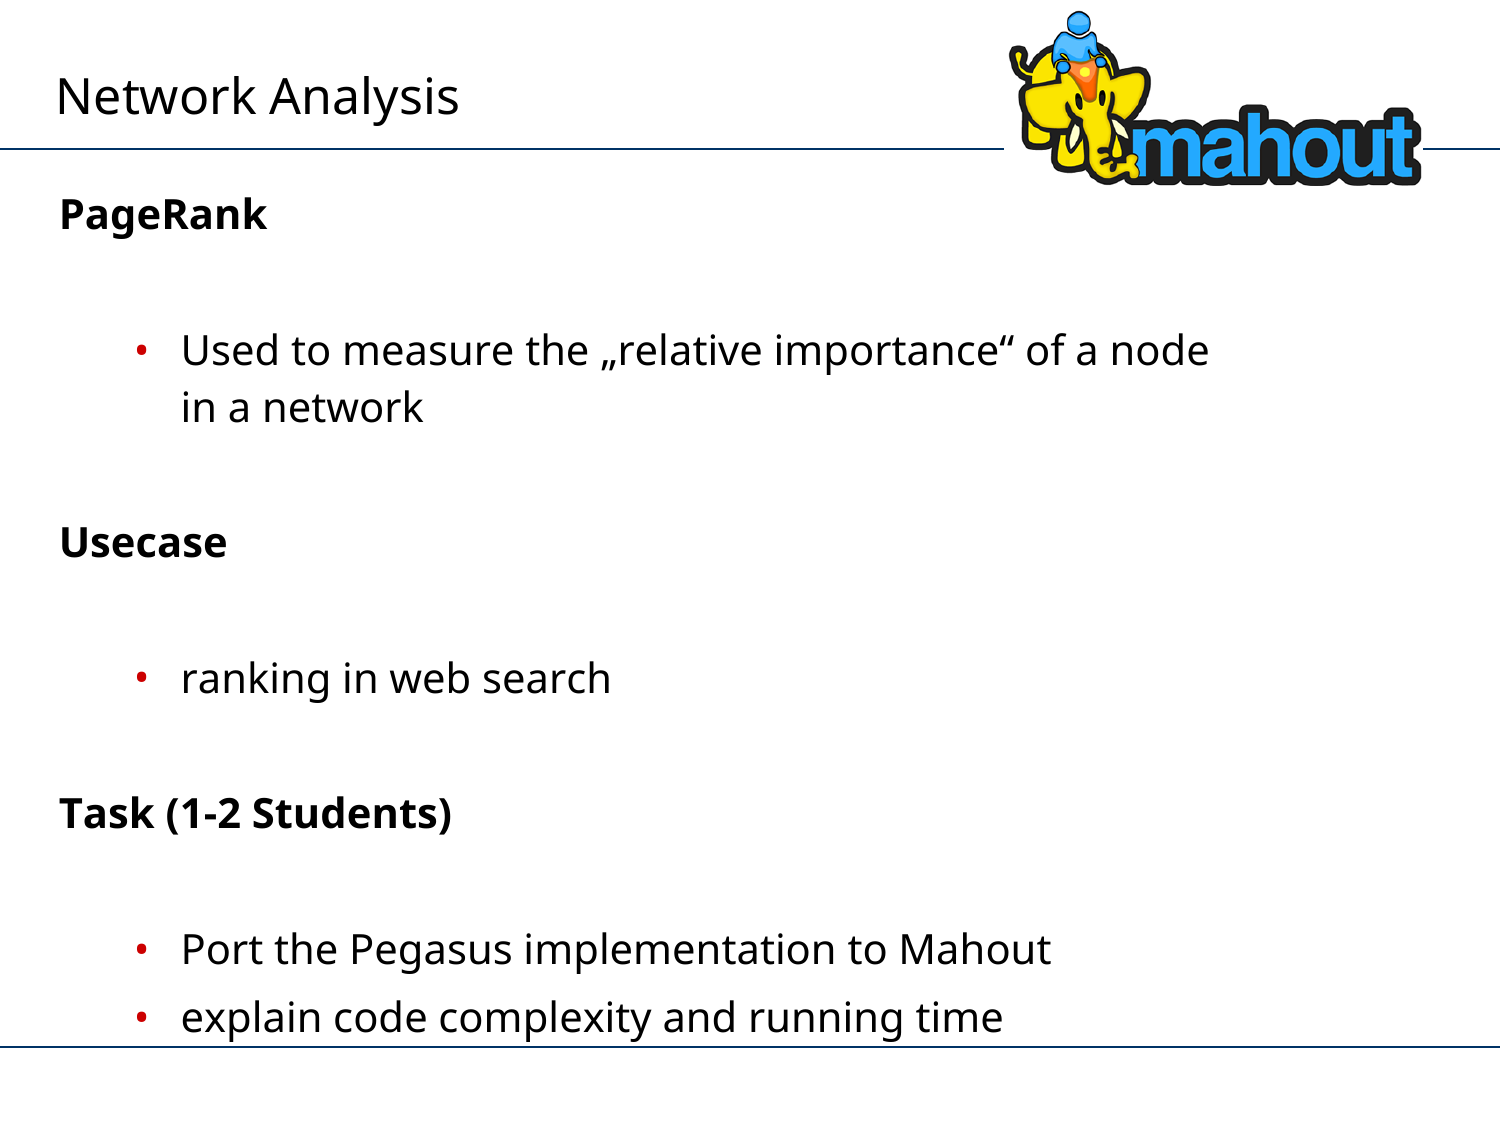

# Network Analysis
PageRank
Used to measure the „relative importance“ of a node
in a network
Usecase
ranking in web search
Task (1-2 Students)
Port the Pegasus implementation to Mahout
explain code complexity and running time